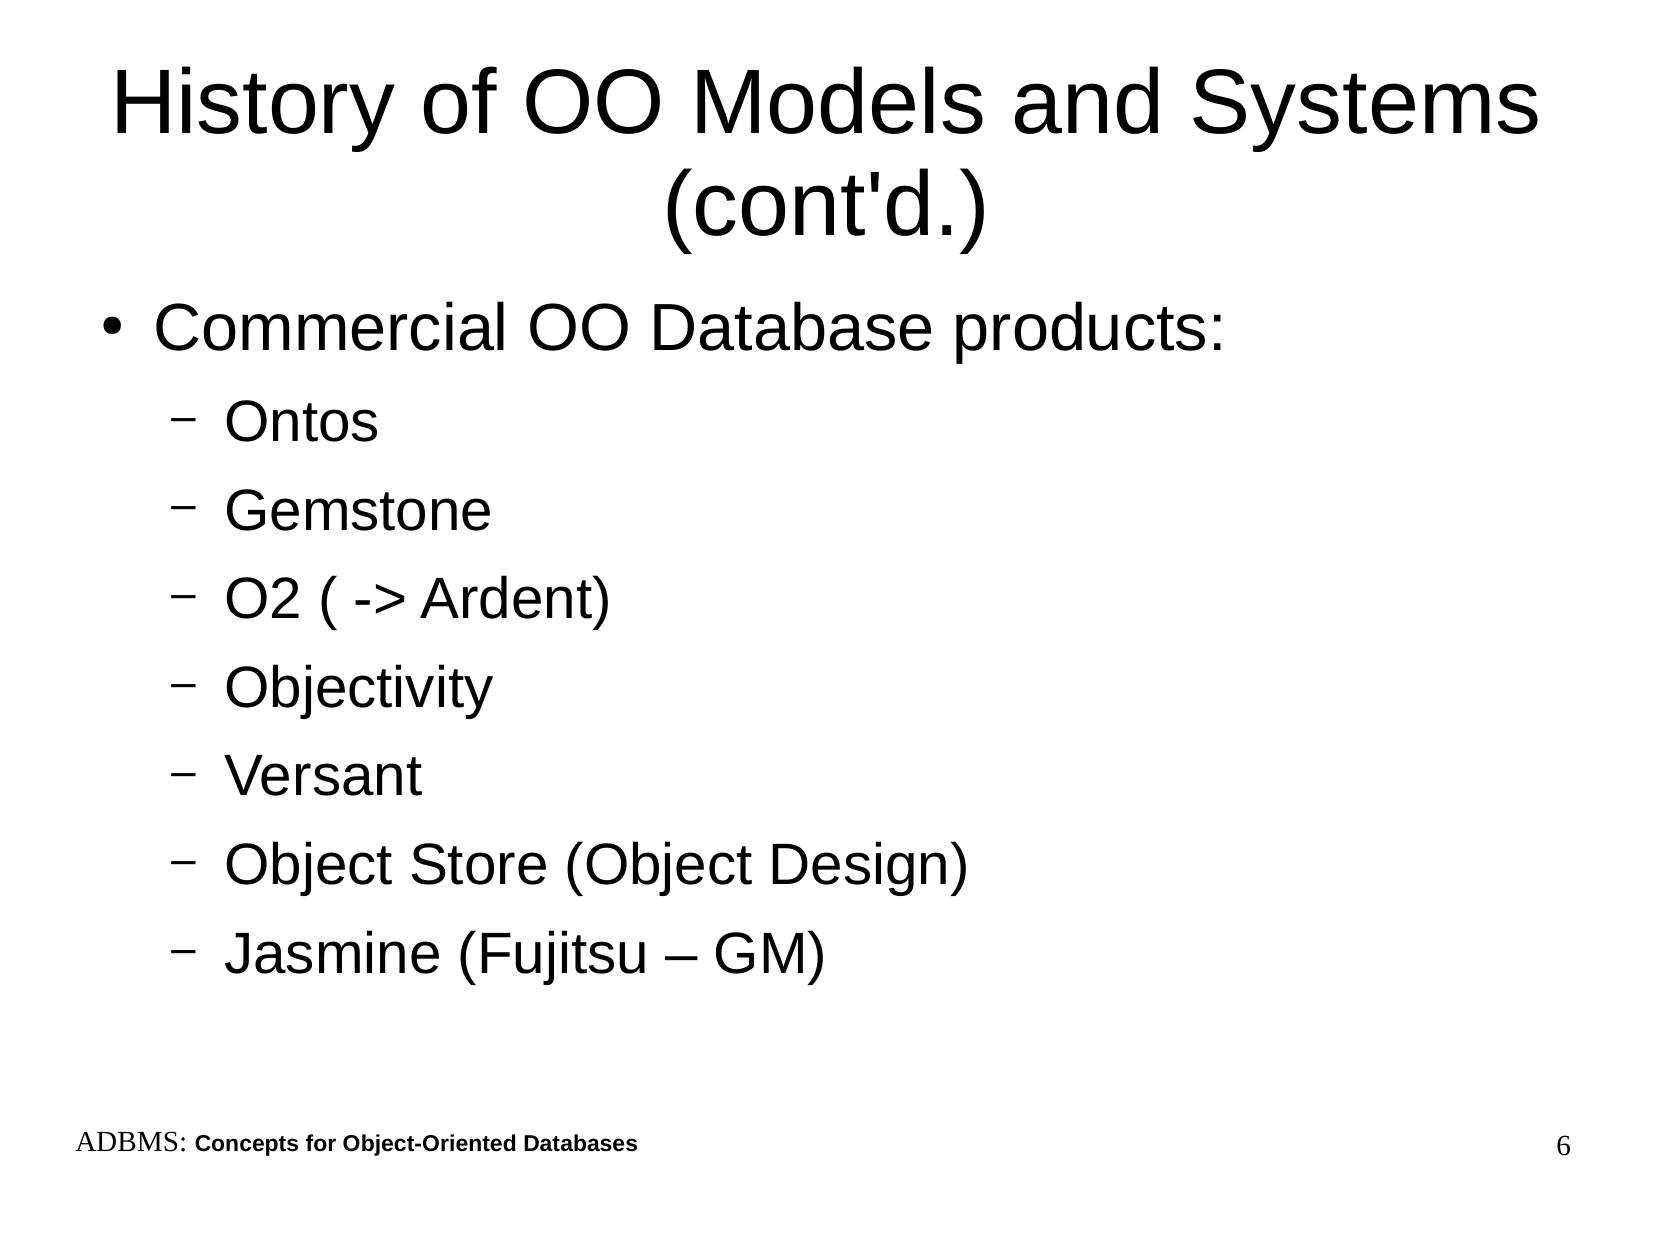

# History of OO Models and Systems (cont'd.)
Commercial OO Database products:
Ontos
Gemstone
O2 ( -> Ardent)
Objectivity
Versant
Object Store (Object Design)
Jasmine (Fujitsu – GM)